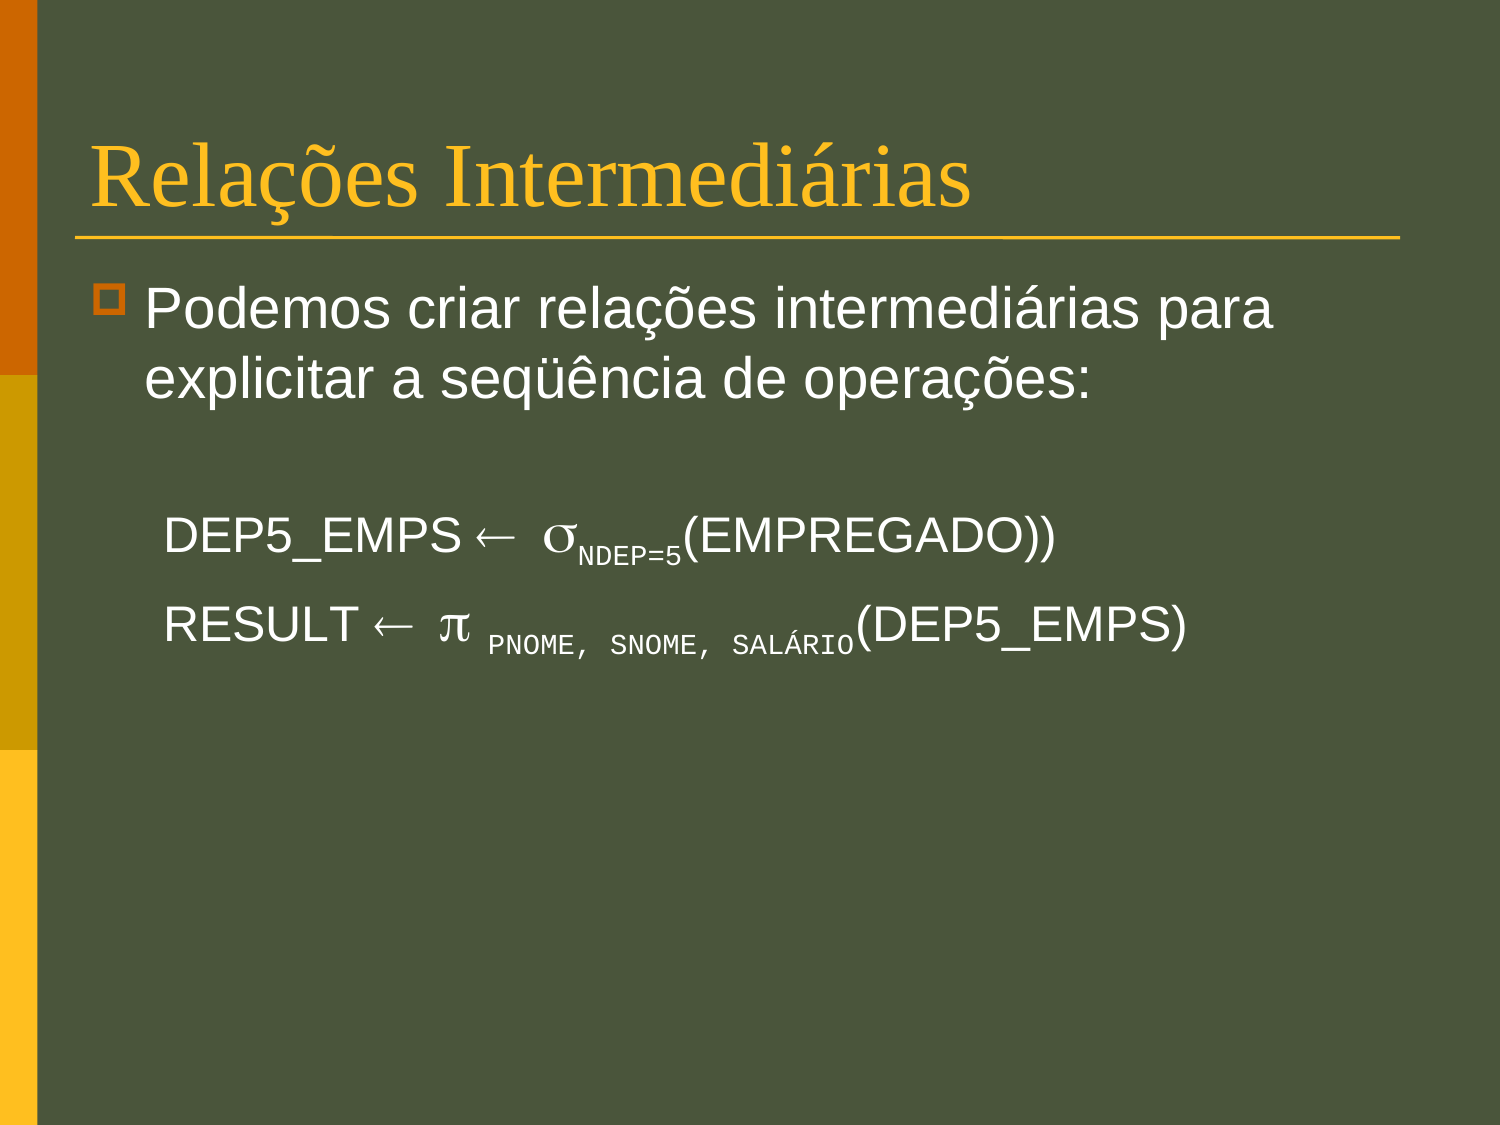

# Relações Intermediárias
Podemos criar relações intermediárias para explicitar a seqüência de operações:
		DEP5_EMPS NDEP=5(EMPREGADO))‏
		RESULT  PNOME, SNOME, SALÁRIO(DEP5_EMPS)‏